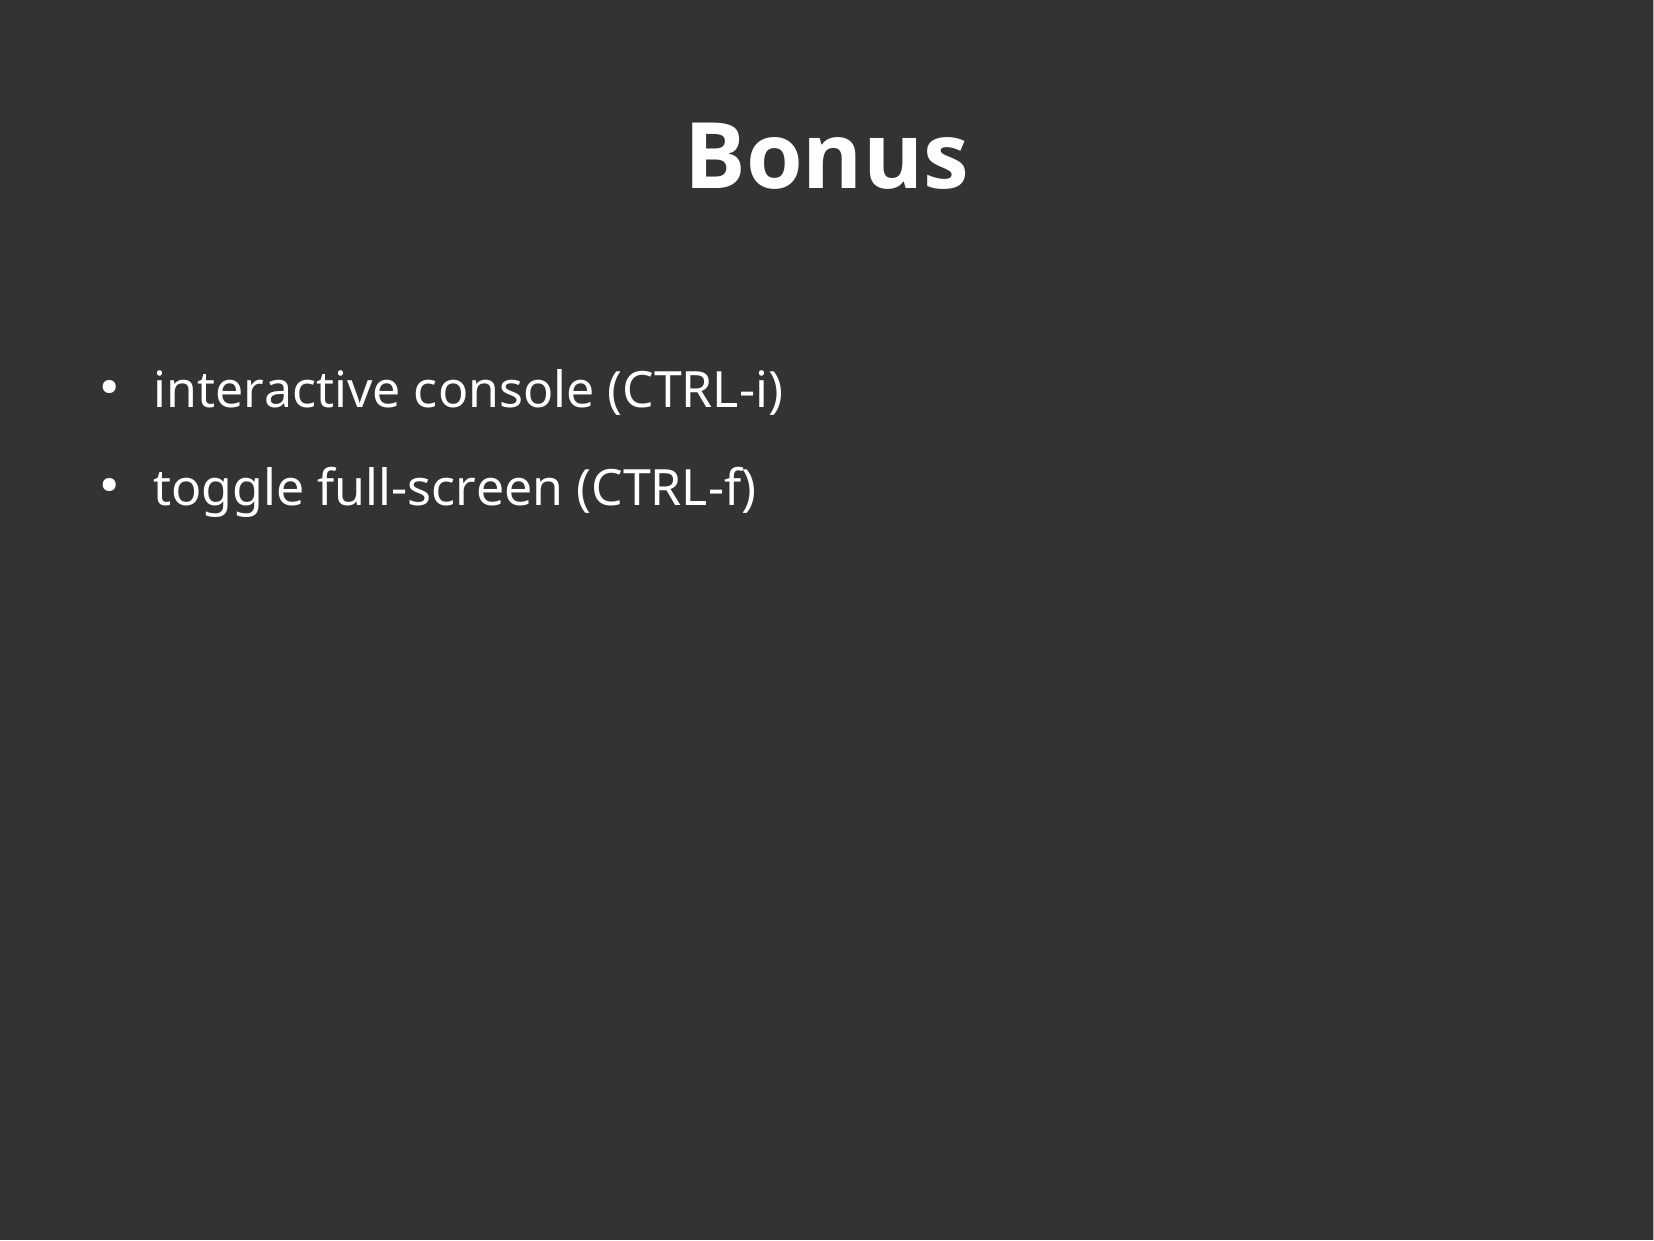

# Bonus
interactive console (CTRL-i)
toggle full-screen (CTRL-f)